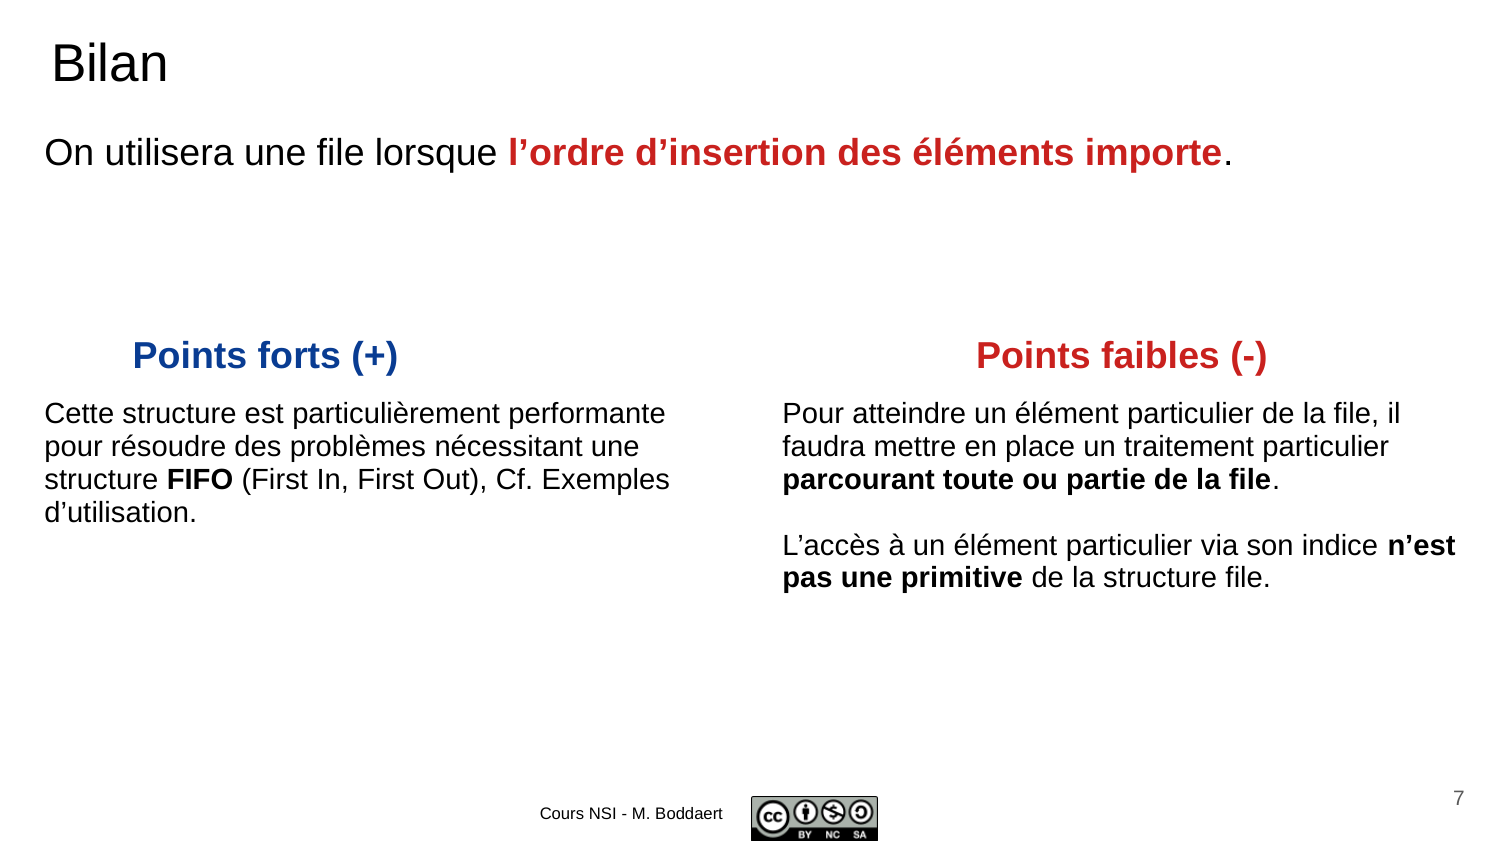

# Bilan
On utilisera une file lorsque l’ordre d’insertion des éléments importe.
Points forts (+)
Points faibles (-)
Cette structure est particulièrement performante pour résoudre des problèmes nécessitant une structure FIFO (First In, First Out), Cf. Exemples d’utilisation.
Pour atteindre un élément particulier de la file, il faudra mettre en place un traitement particulier parcourant toute ou partie de la file.
L’accès à un élément particulier via son indice n’est pas une primitive de la structure file.